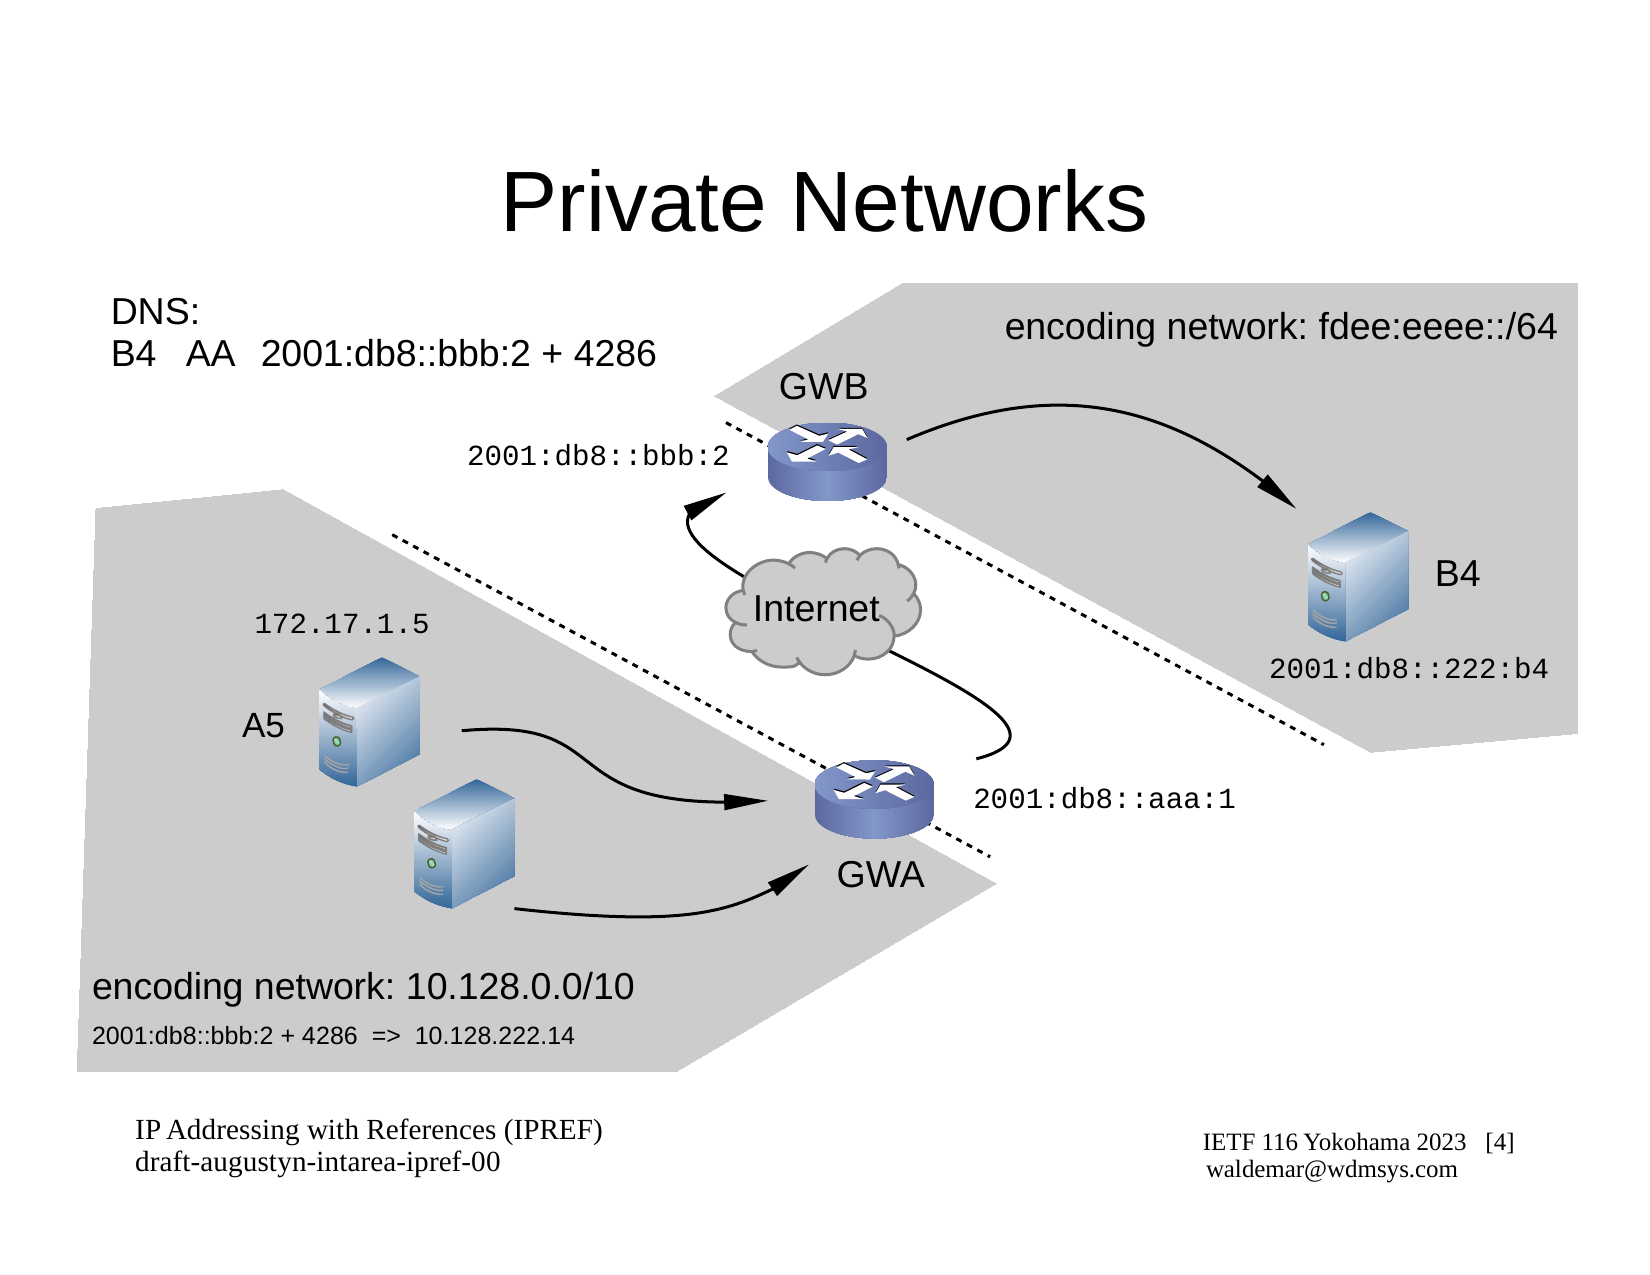

# Private Networks
DNS:
B4	AA	2001:db8::bbb:2 + 4286
encoding network: fdee:eeee::/64
GWB
2001:db8::bbb:2
B4
Internet
172.17.1.5
2001:db8::222:b4
A5
2001:db8::aaa:1
GWA
encoding network: 10.128.0.0/10
2001:db8::bbb:2 + 4286 => 10.128.222.14
4